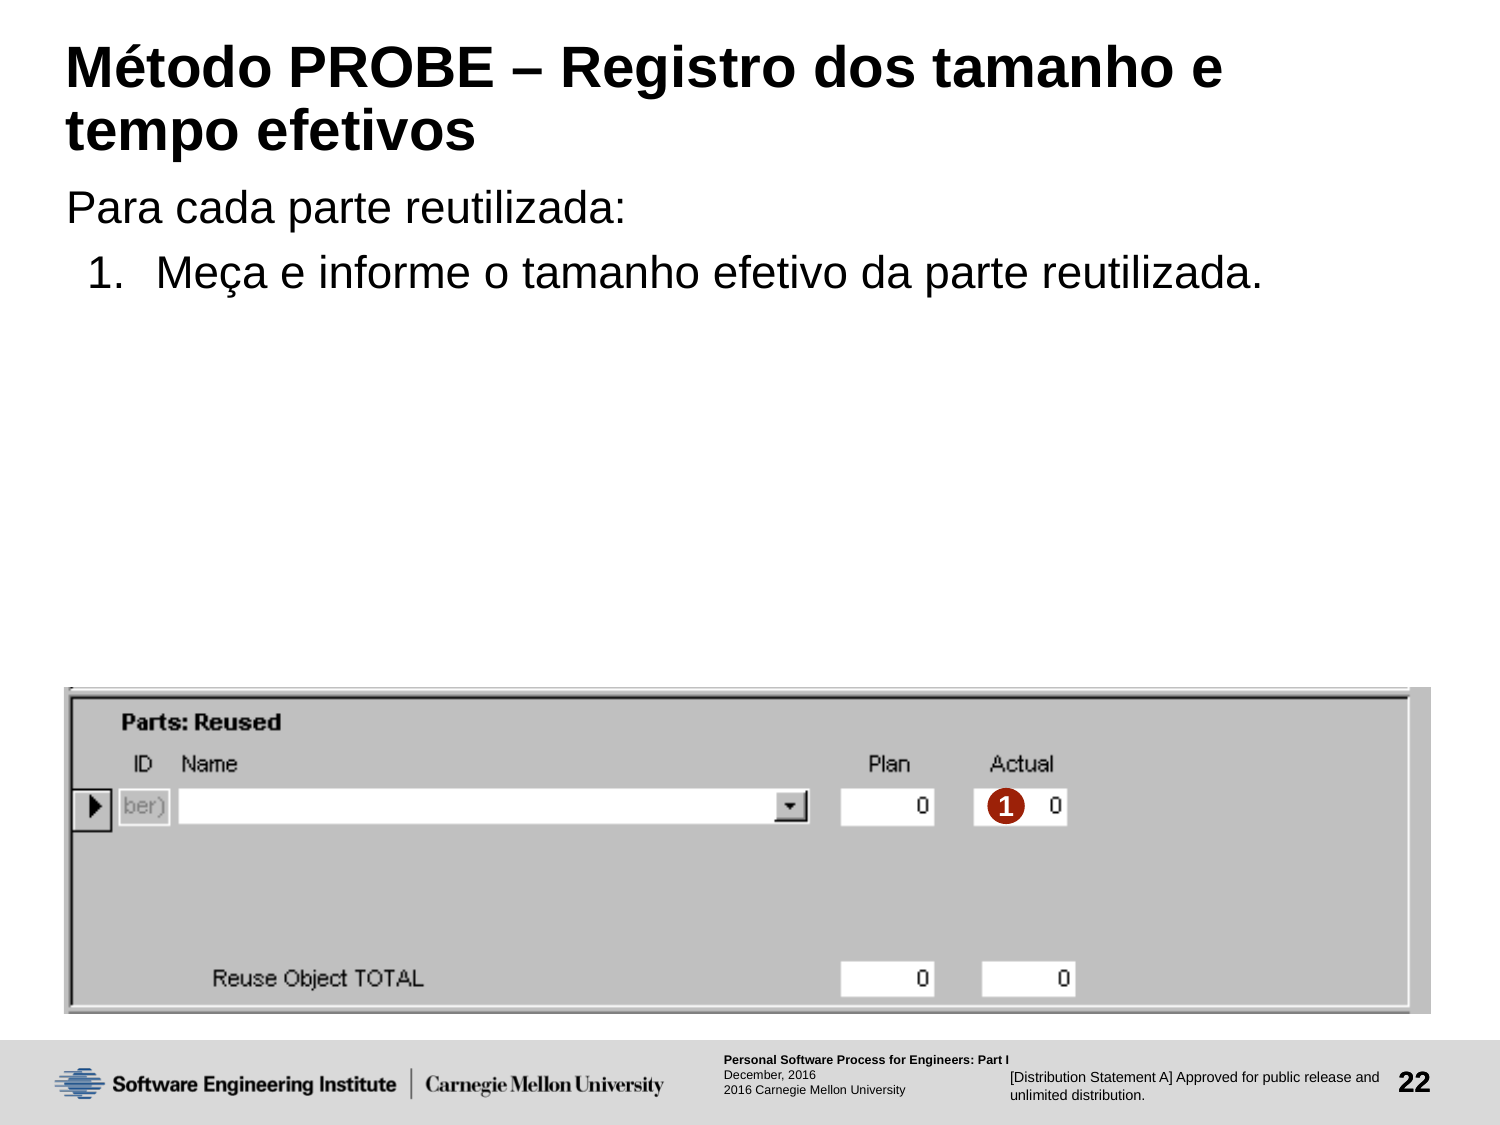

# Método PROBE – Registro dos tamanho e tempo efetivos
Para cada parte reutilizada:
Meça e informe o tamanho efetivo da parte reutilizada.